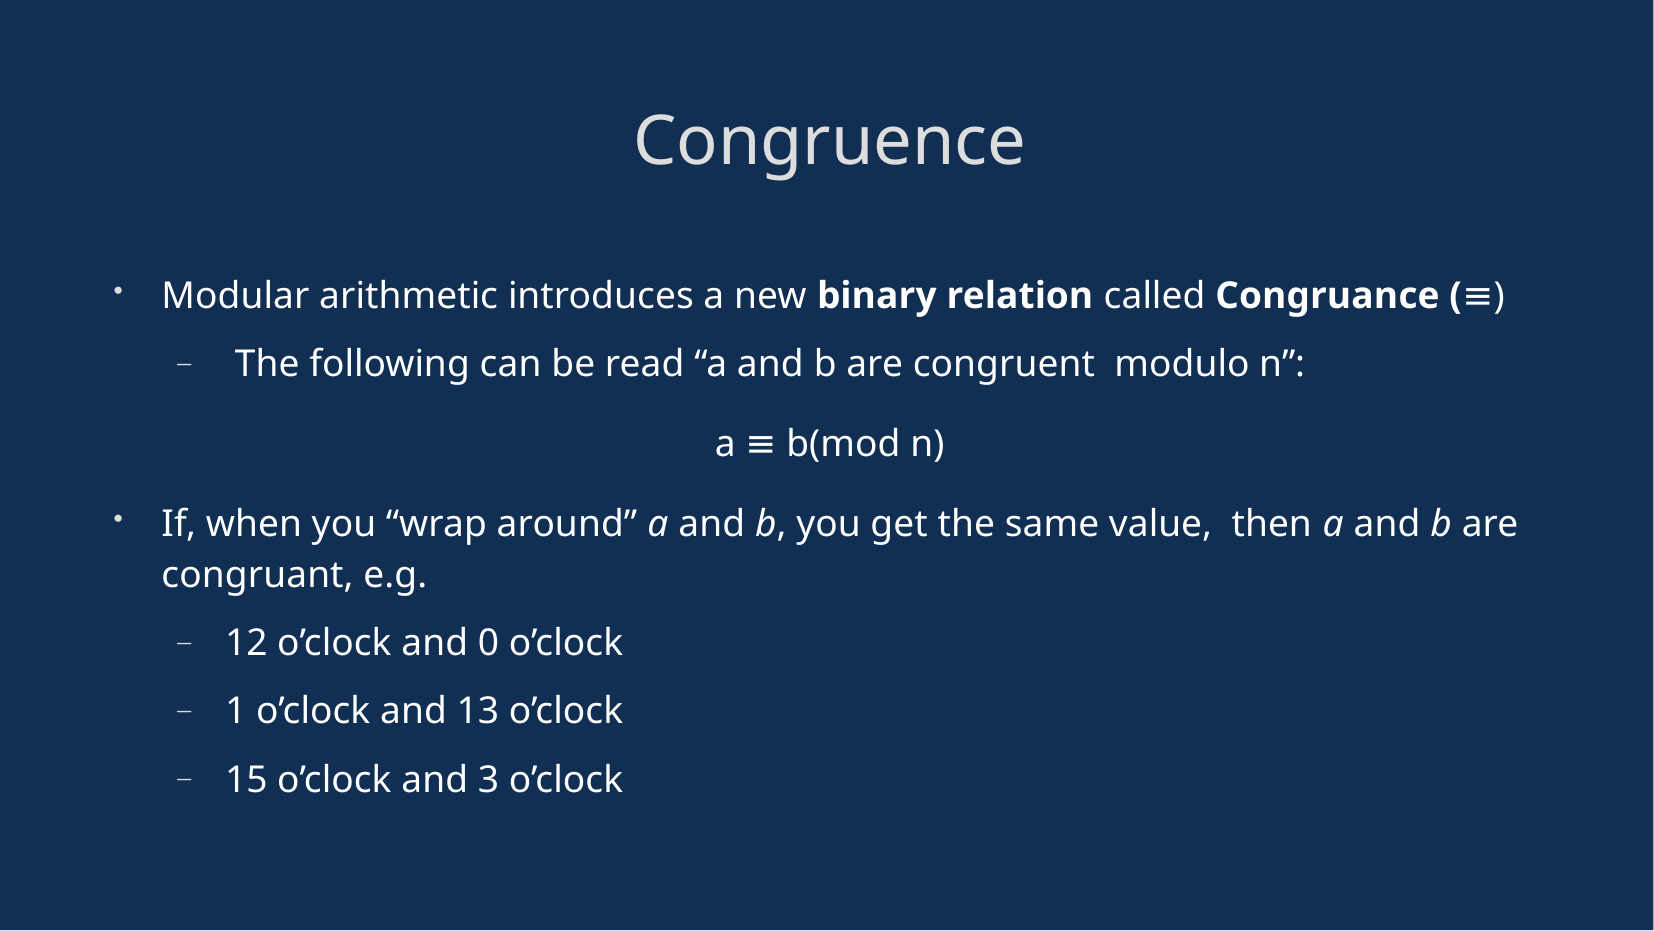

# Congruence
Modular arithmetic introduces a new binary relation called Congruance (≡)
 The following can be read “a and b are congruent modulo n”:
a ≡ b(mod n)
If, when you “wrap around” a and b, you get the same value, then a and b are congruant, e.g.
12 o’clock and 0 o’clock
1 o’clock and 13 o’clock
15 o’clock and 3 o’clock